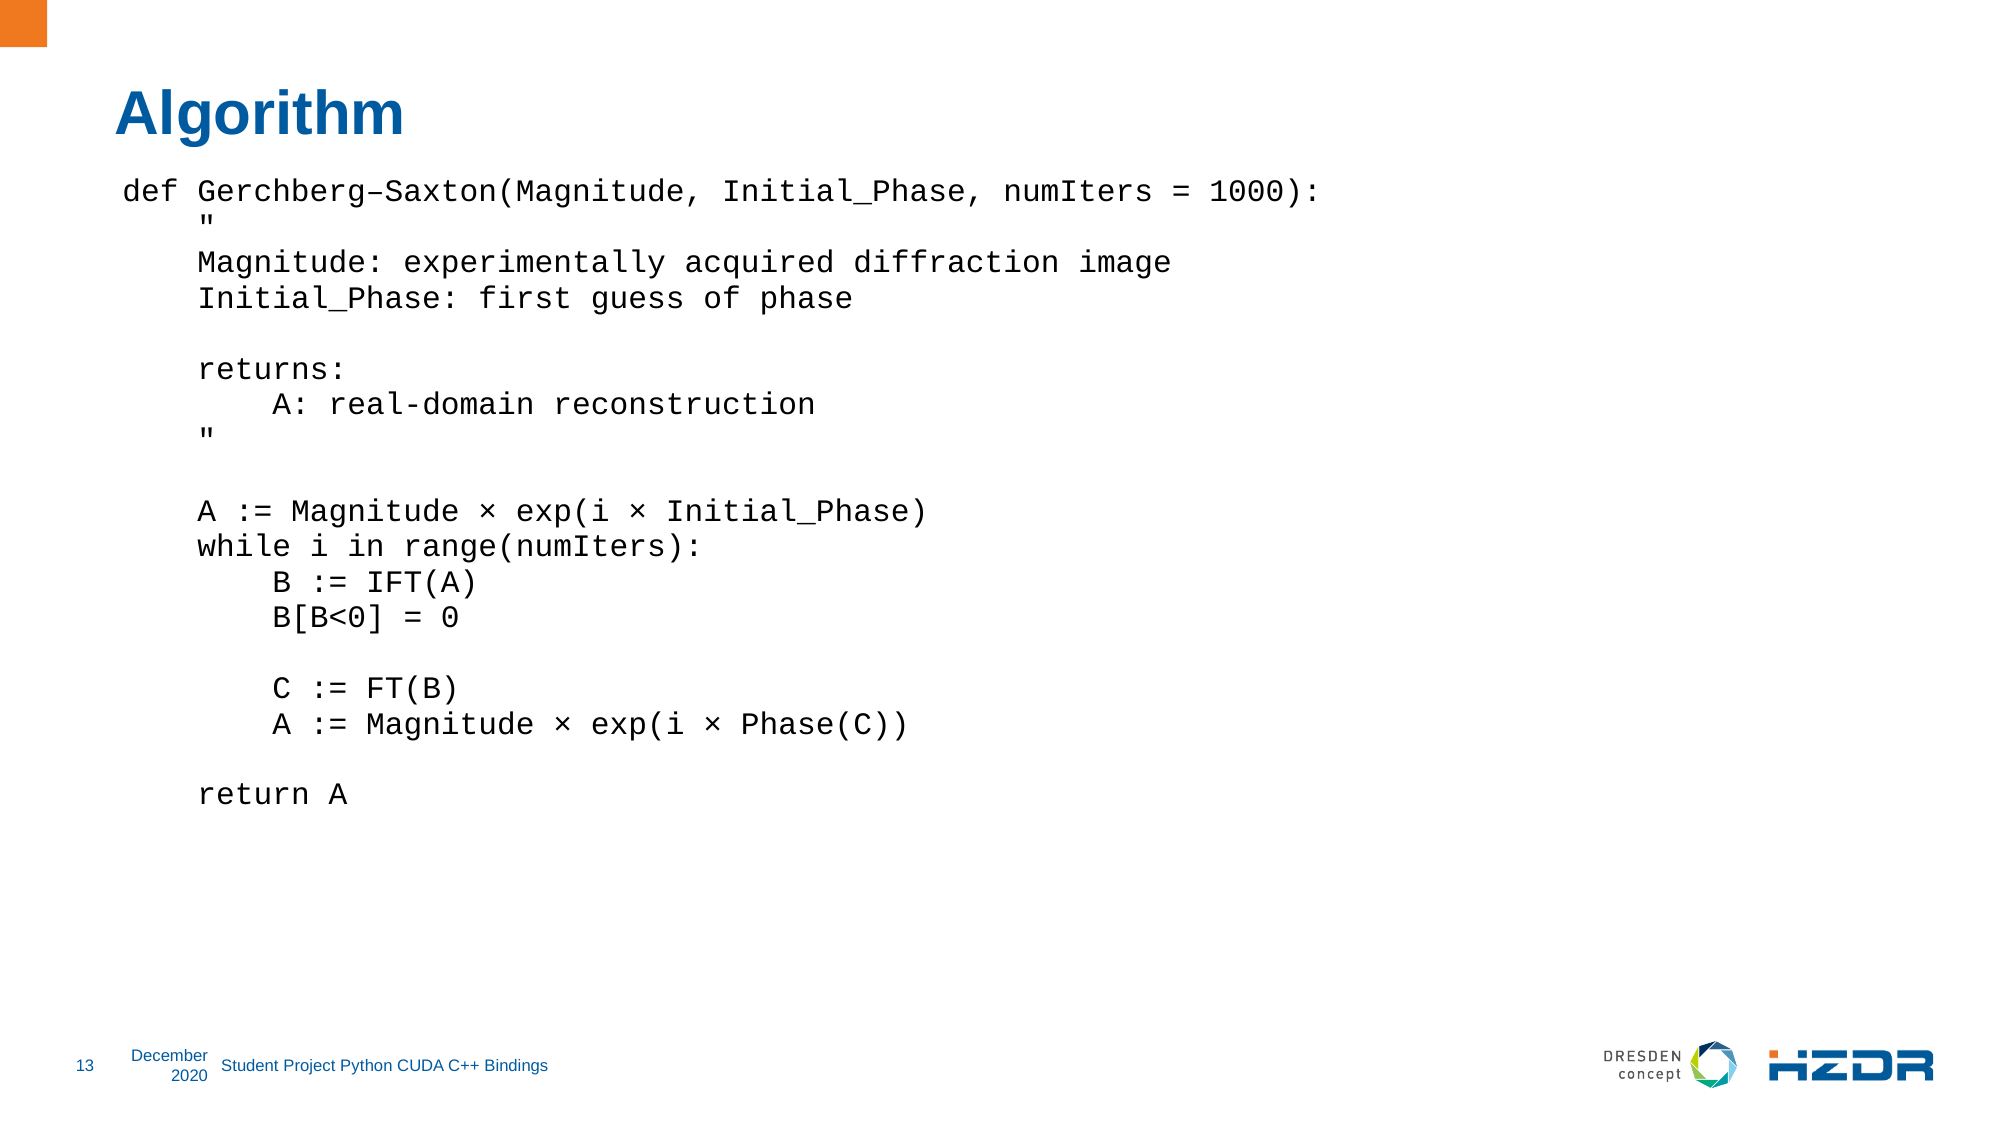

# Algorithm
def Gerchberg–Saxton(Magnitude, Initial_Phase, numIters = 1000):
 "
 Magnitude: experimentally acquired diffraction image
 Initial_Phase: first guess of phase
 returns:
 A: real-domain reconstruction
 "
 A := Magnitude × exp(i × Initial_Phase)
	while i in range(numIters):
 B := IFT(A)
 B[B<0] = 0
 C := FT(B)
 A := Magnitude × exp(i × Phase(C))
 return A
December 2020
Student Project Python CUDA C++ Bindings